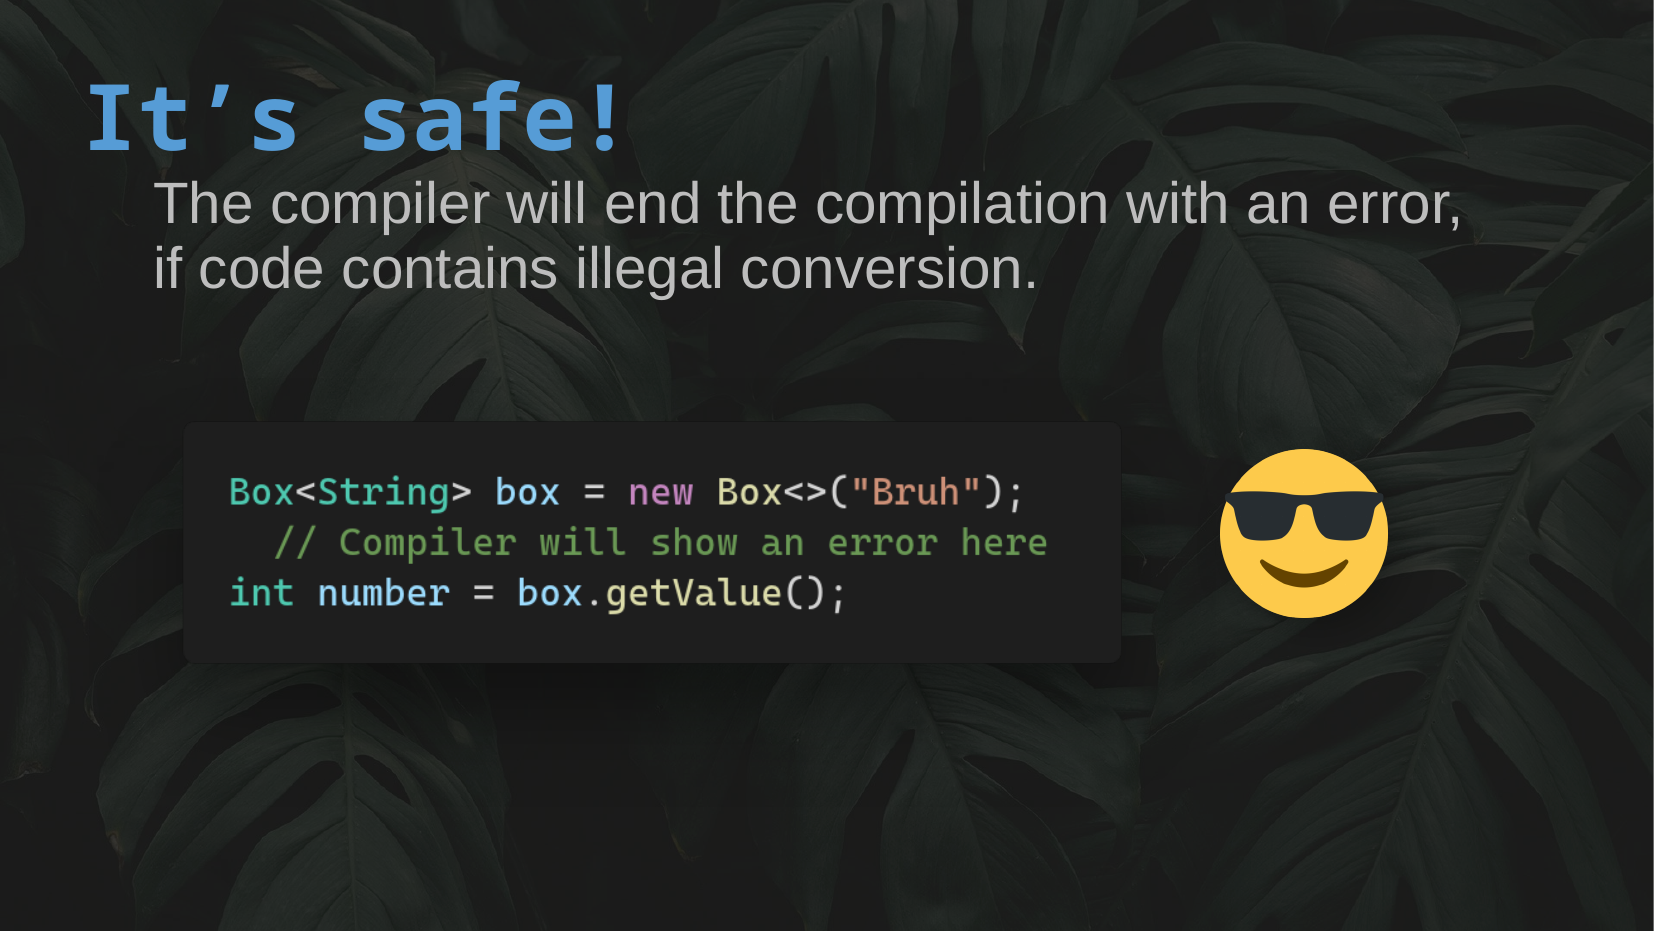

# It’s safe!
The compiler will end the compilation with an error, if code contains illegal conversion.